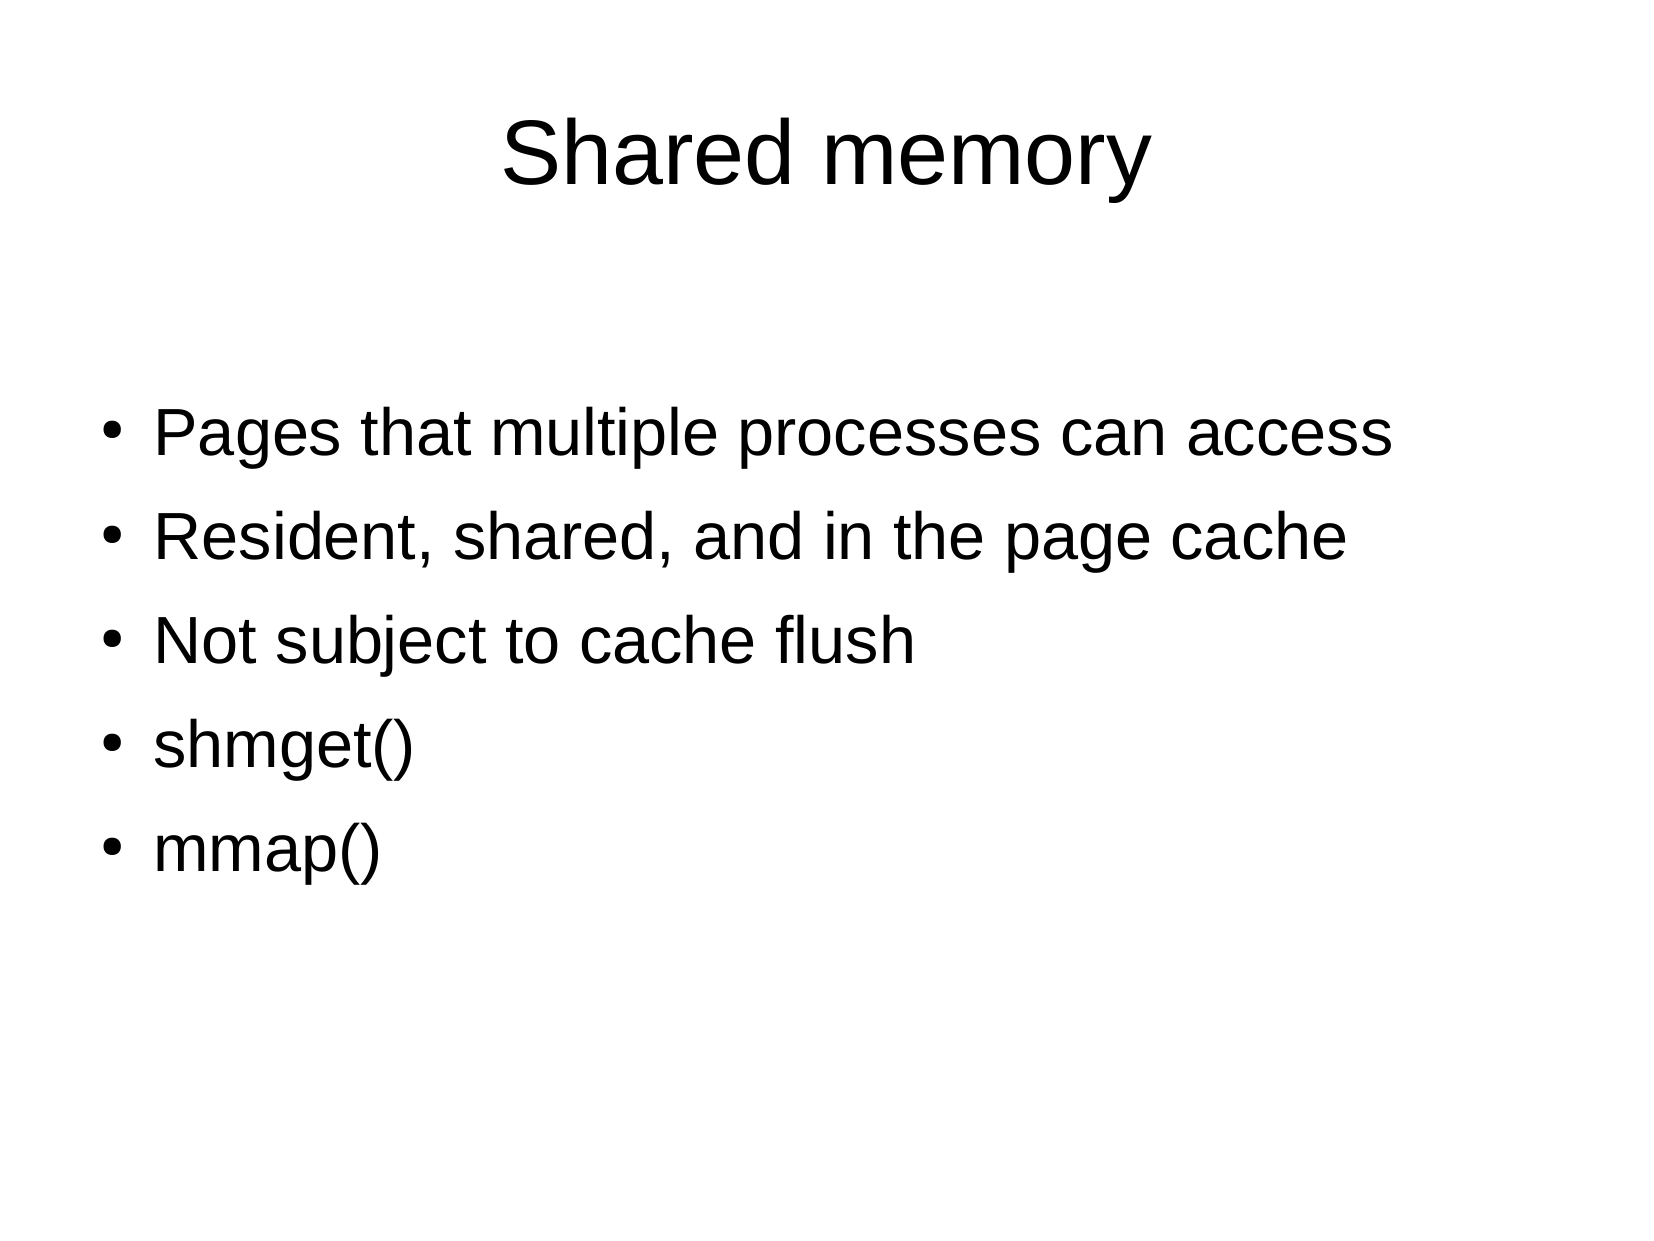

# Shared memory
Pages that multiple processes can access
Resident, shared, and in the page cache
Not subject to cache flush
shmget()
mmap()